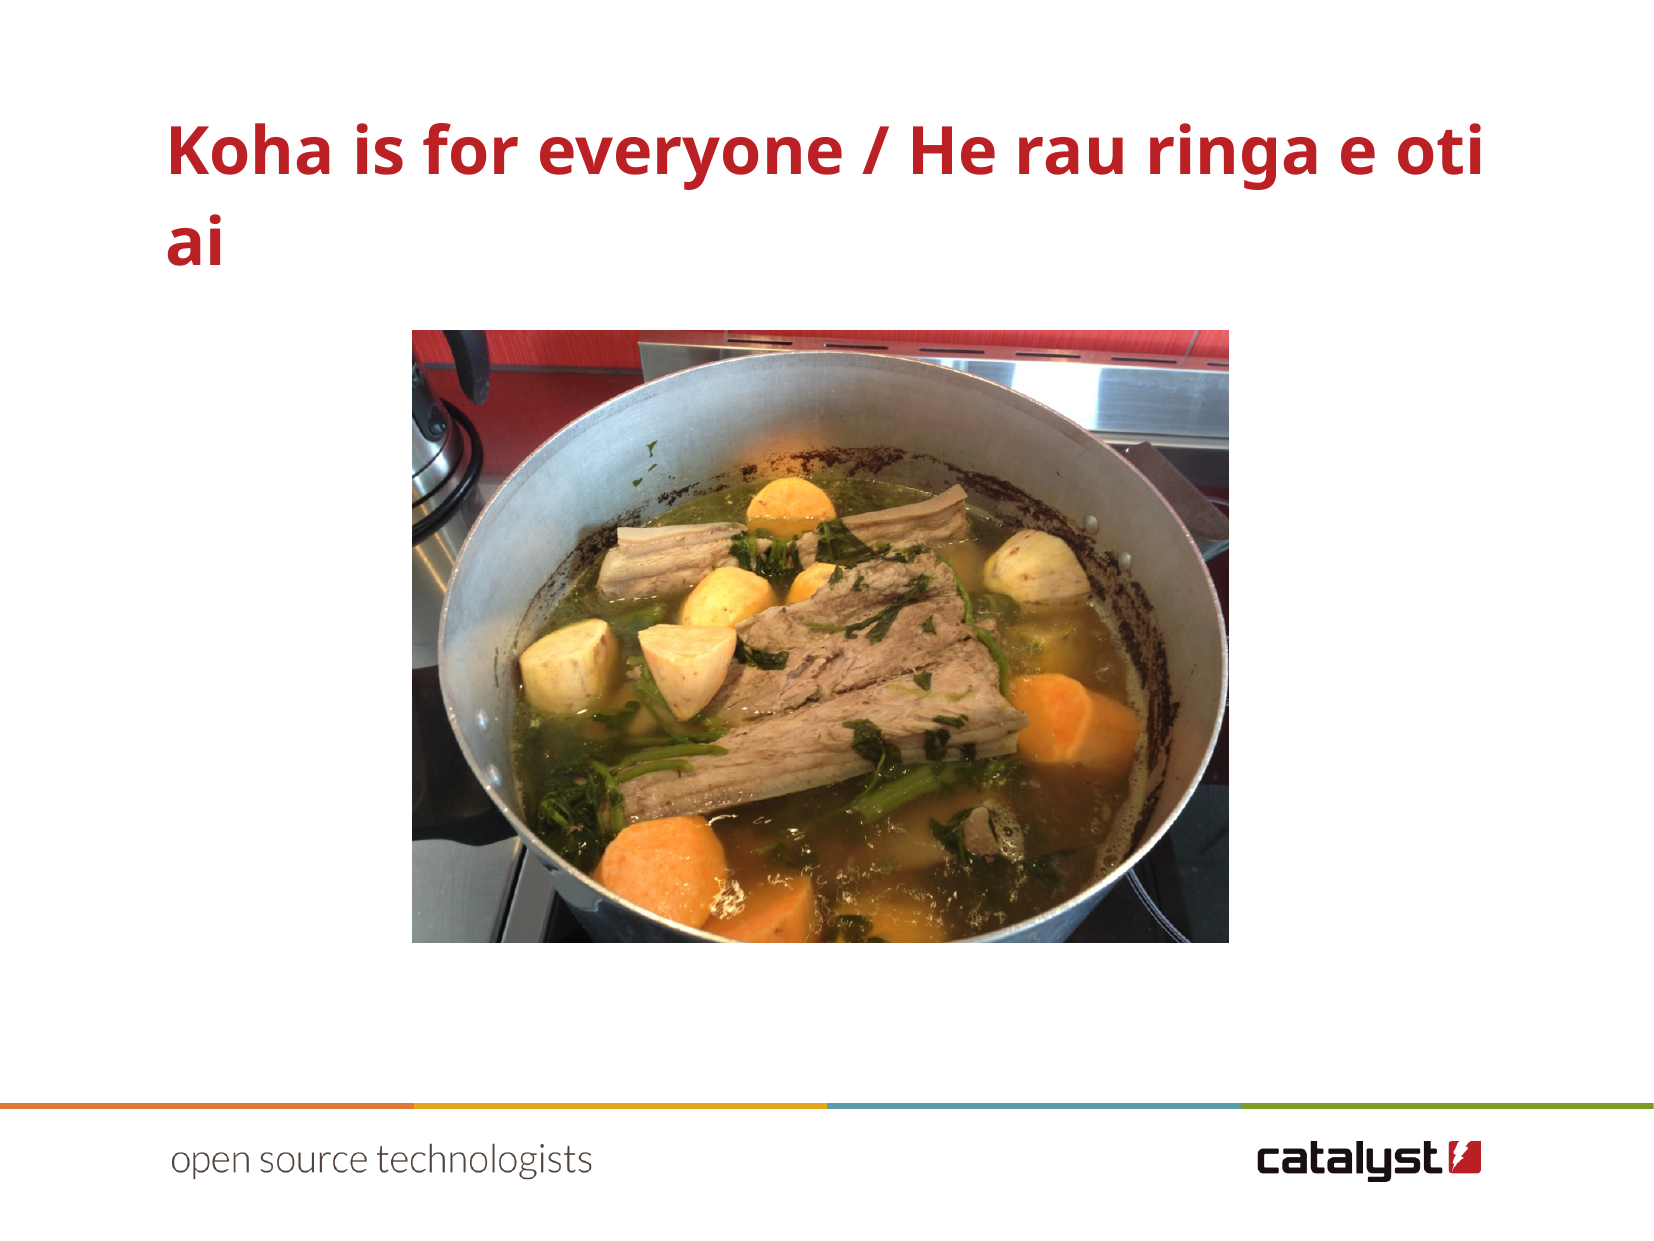

# Koha is for everyone / He rau ringa e oti ai